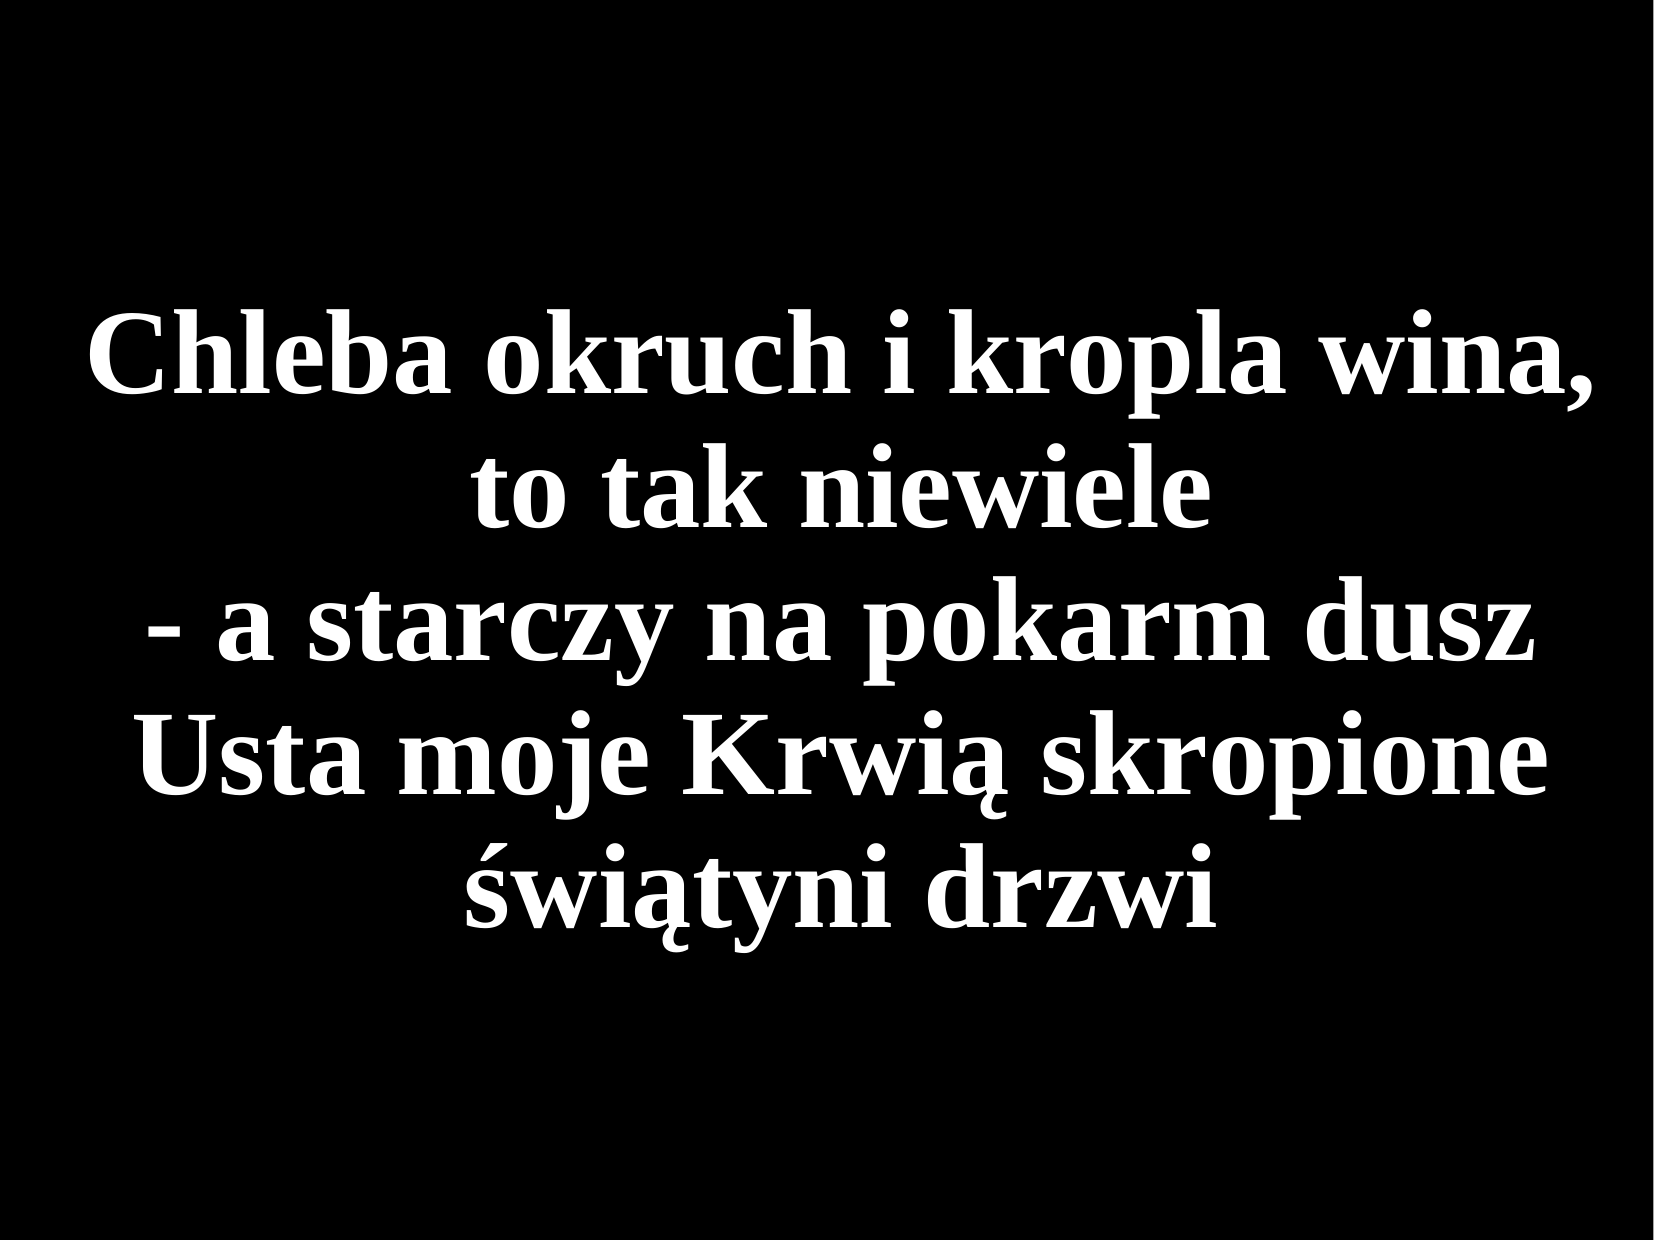

# Chleba okruch i kropla wina,
to tak niewiele
- a starczy na pokarm dusz
Usta moje Krwią skropione
świątyni drzwi